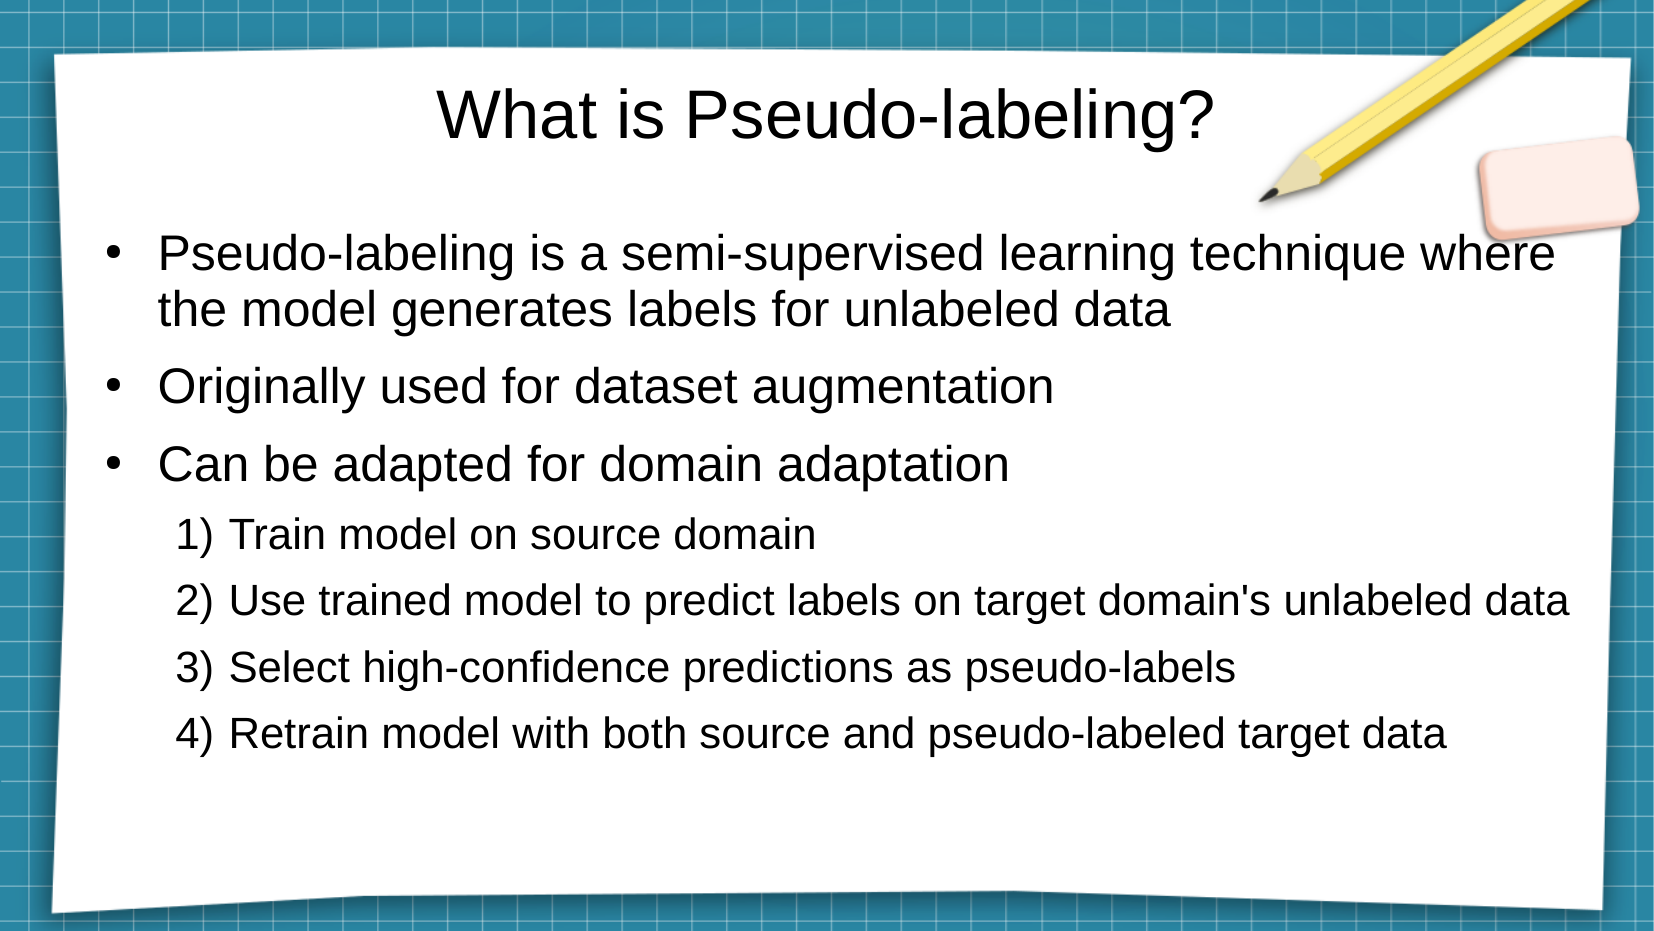

# What is Pseudo-labeling?
Pseudo-labeling is a semi-supervised learning technique where the model generates labels for unlabeled data
Originally used for dataset augmentation
Can be adapted for domain adaptation
Train model on source domain
Use trained model to predict labels on target domain's unlabeled data
Select high-confidence predictions as pseudo-labels
Retrain model with both source and pseudo-labeled target data